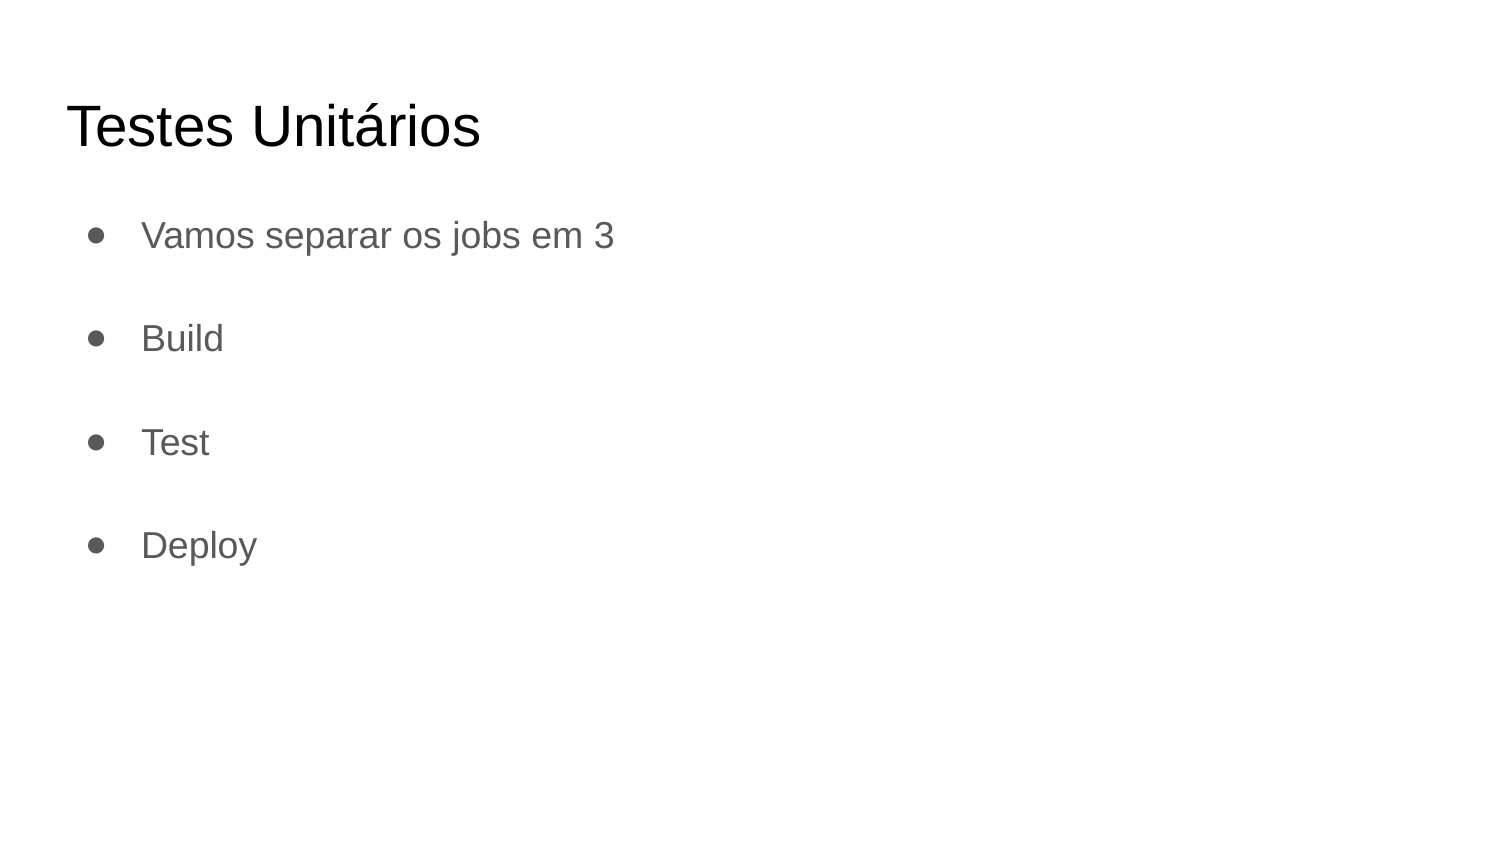

# Testes Unitários
Vamos separar os jobs em 3
Build
Test
Deploy